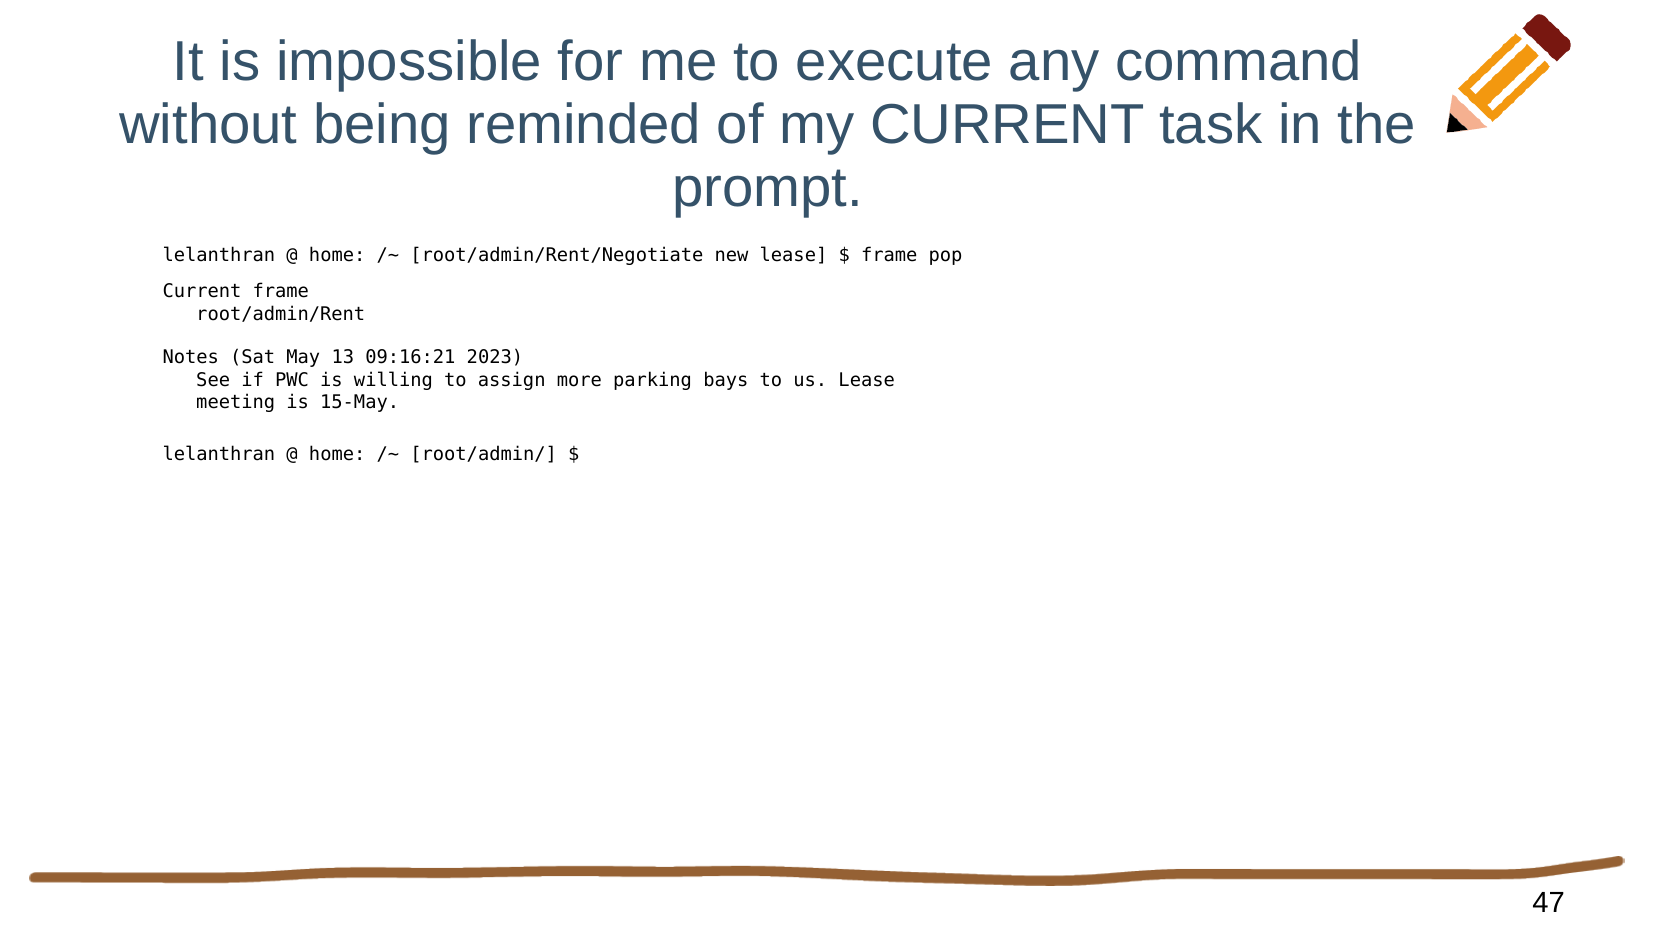

# It is impossible for me to execute any command without being reminded of my CURRENT task in the prompt.
lelanthran @ home: /~ [root/admin/Rent/Negotiate new lease] $ frame pop
Current frame
 root/admin/Rent
Notes (Sat May 13 09:16:21 2023)
 See if PWC is willing to assign more parking bays to us. Lease
 meeting is 15-May.
lelanthran @ home: /~ [root/admin/] $
47